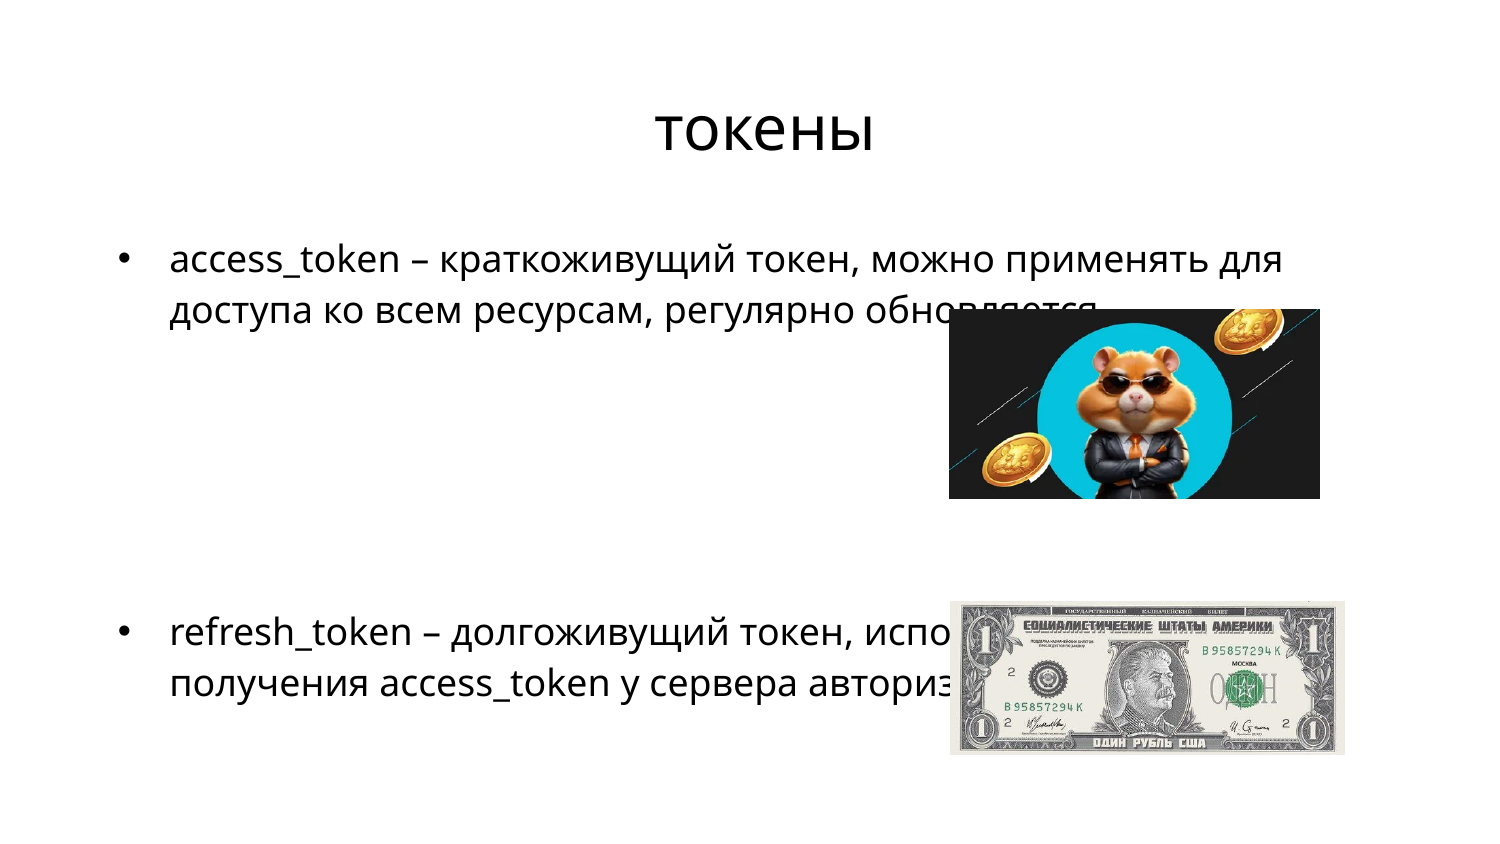

# токены
access_token – краткоживущий токен, можно применять для доступа ко всем ресурсам, регулярно обновляется
refresh_token – долгоживущий токен, используется только для получения access_token у сервера авторизации